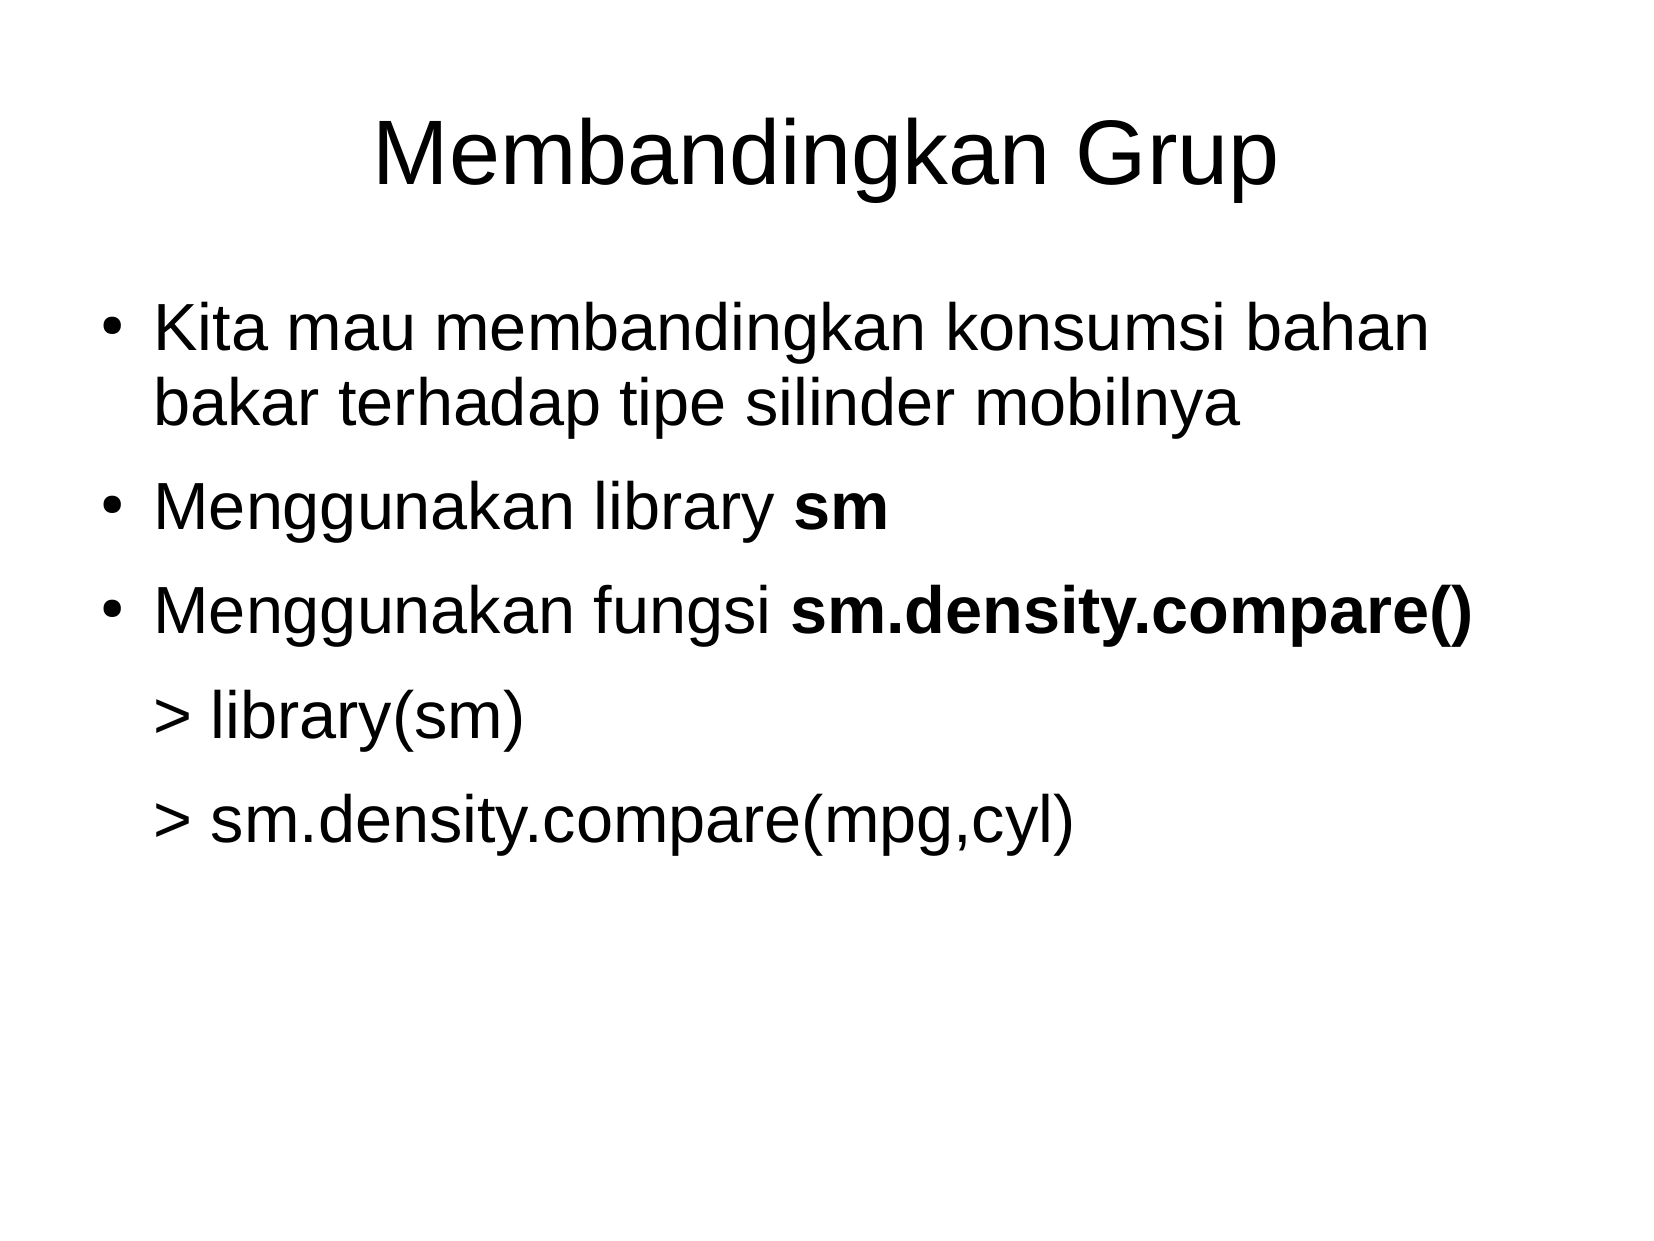

# Membandingkan Grup
Kita mau membandingkan konsumsi bahan bakar terhadap tipe silinder mobilnya
Menggunakan library sm
Menggunakan fungsi sm.density.compare()
> library(sm)
> sm.density.compare(mpg,cyl)